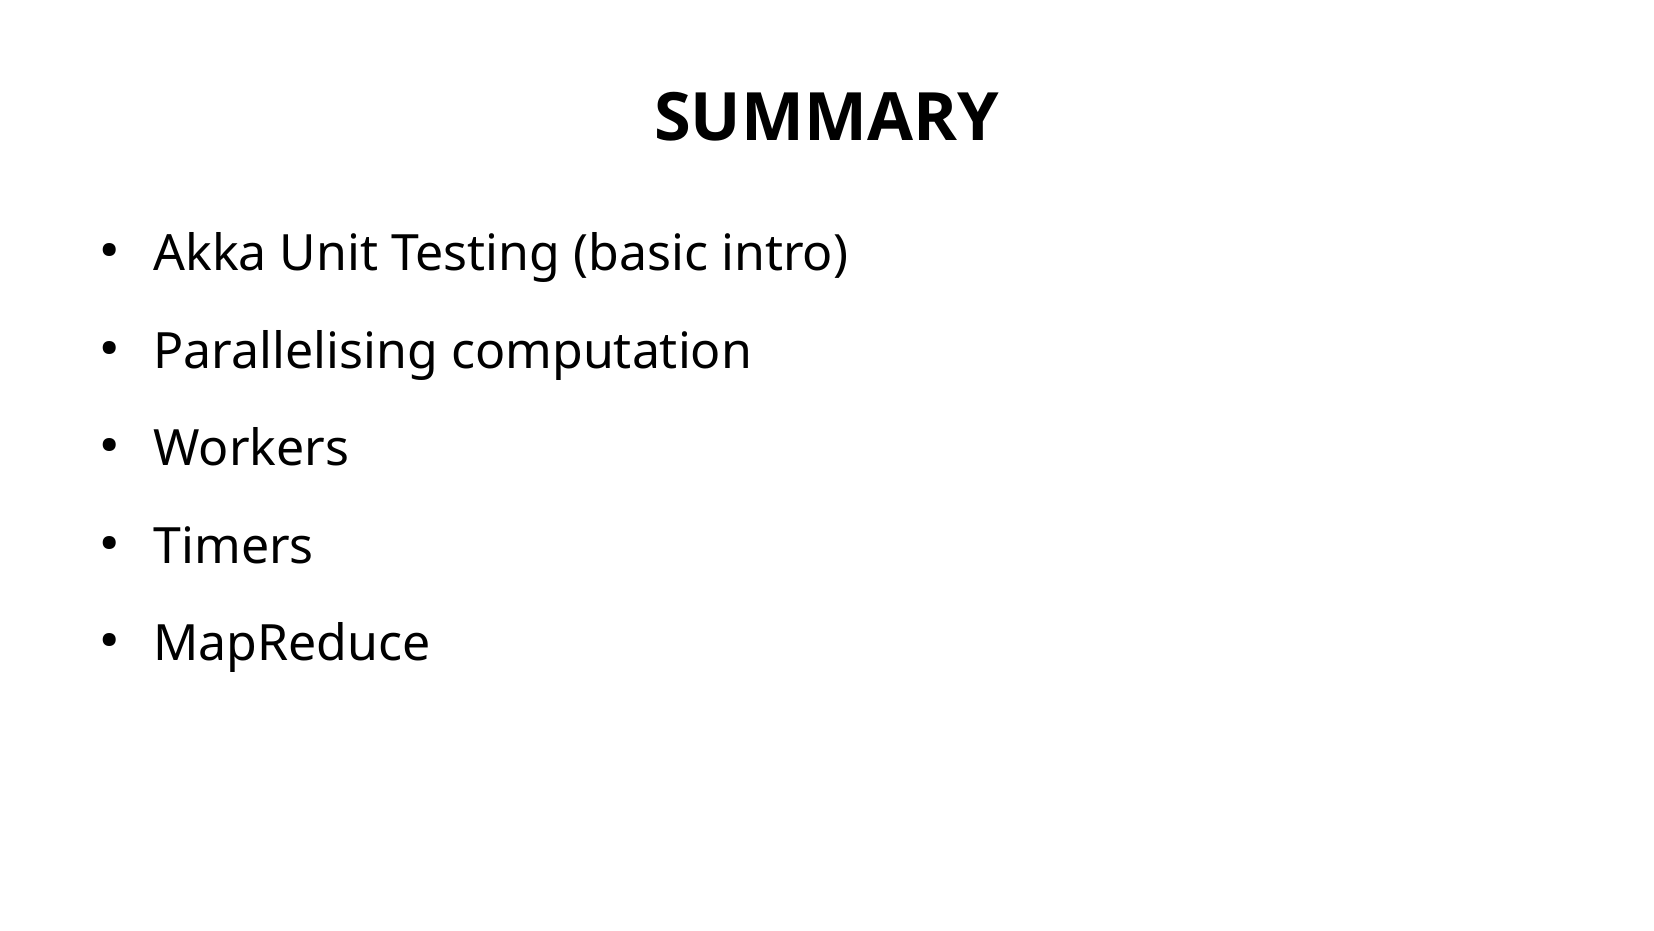

# SUMMARY
Akka Unit Testing (basic intro)
Parallelising computation
Workers
Timers
MapReduce